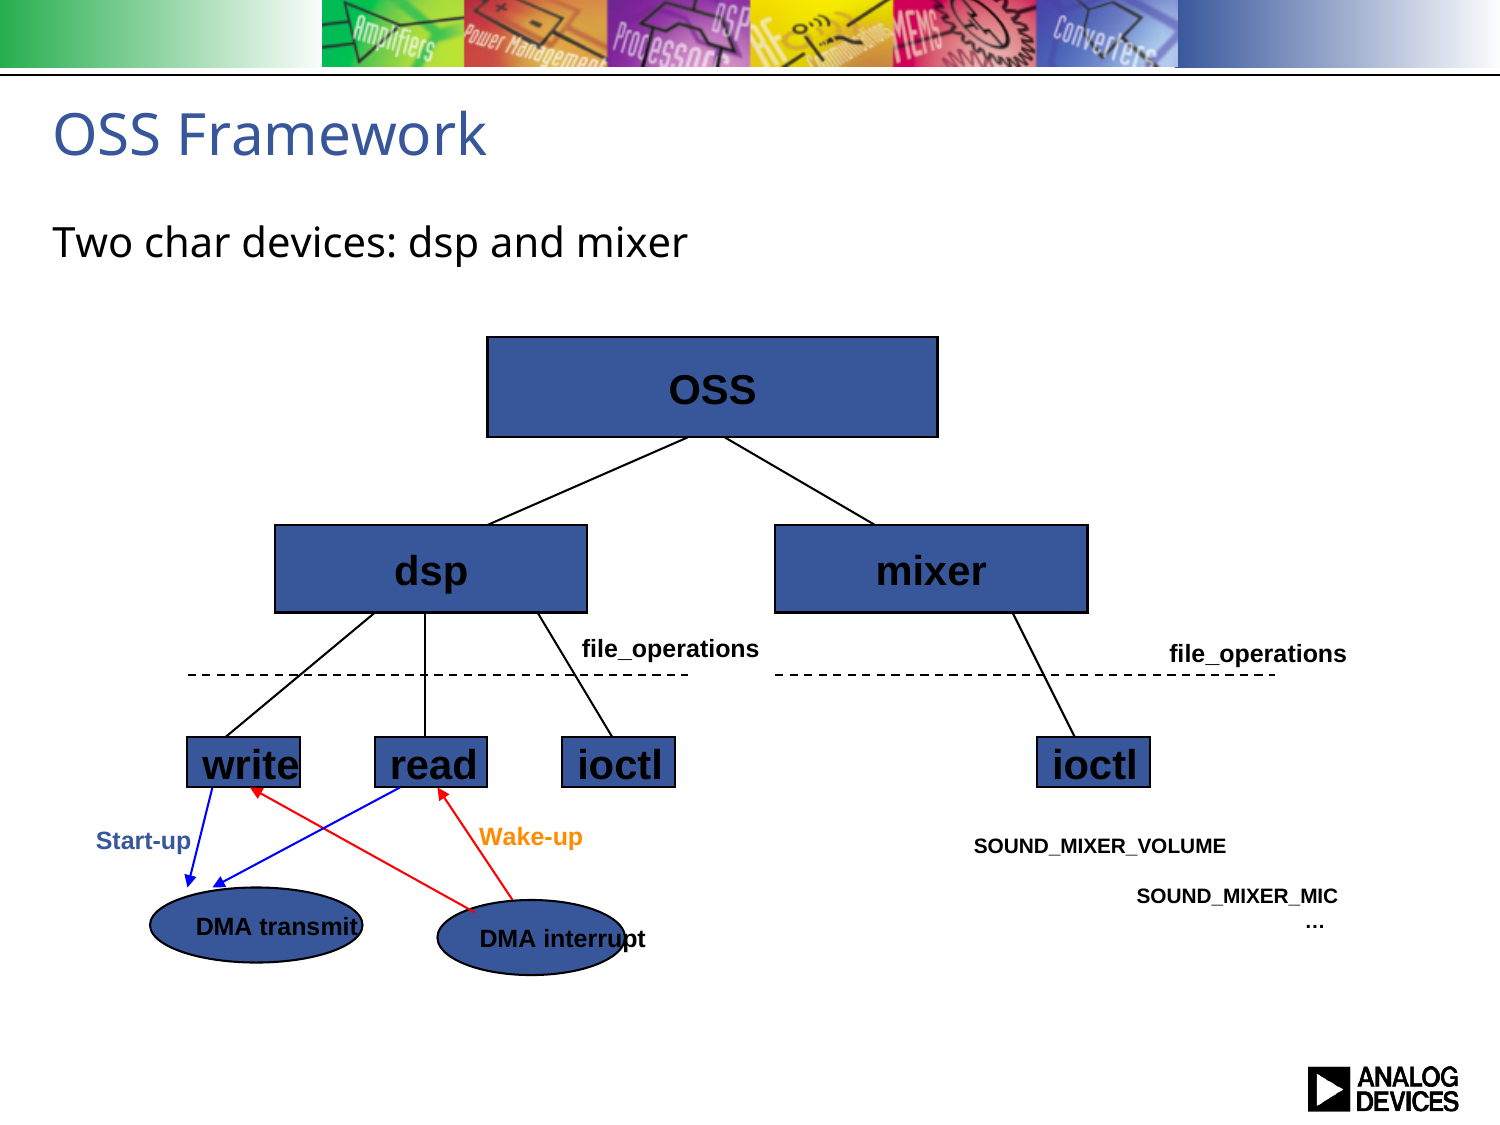

# OSS Framework Two char devices: dsp and mixer
OSS
dsp
mixer
file_operations
file_operations
write
read
ioctl
ioctl
Wake-up
Start-up
SOUND_MIXER_VOLUME
SOUND_MIXER_MIC
 …
DMA transmit
DMA interrupt